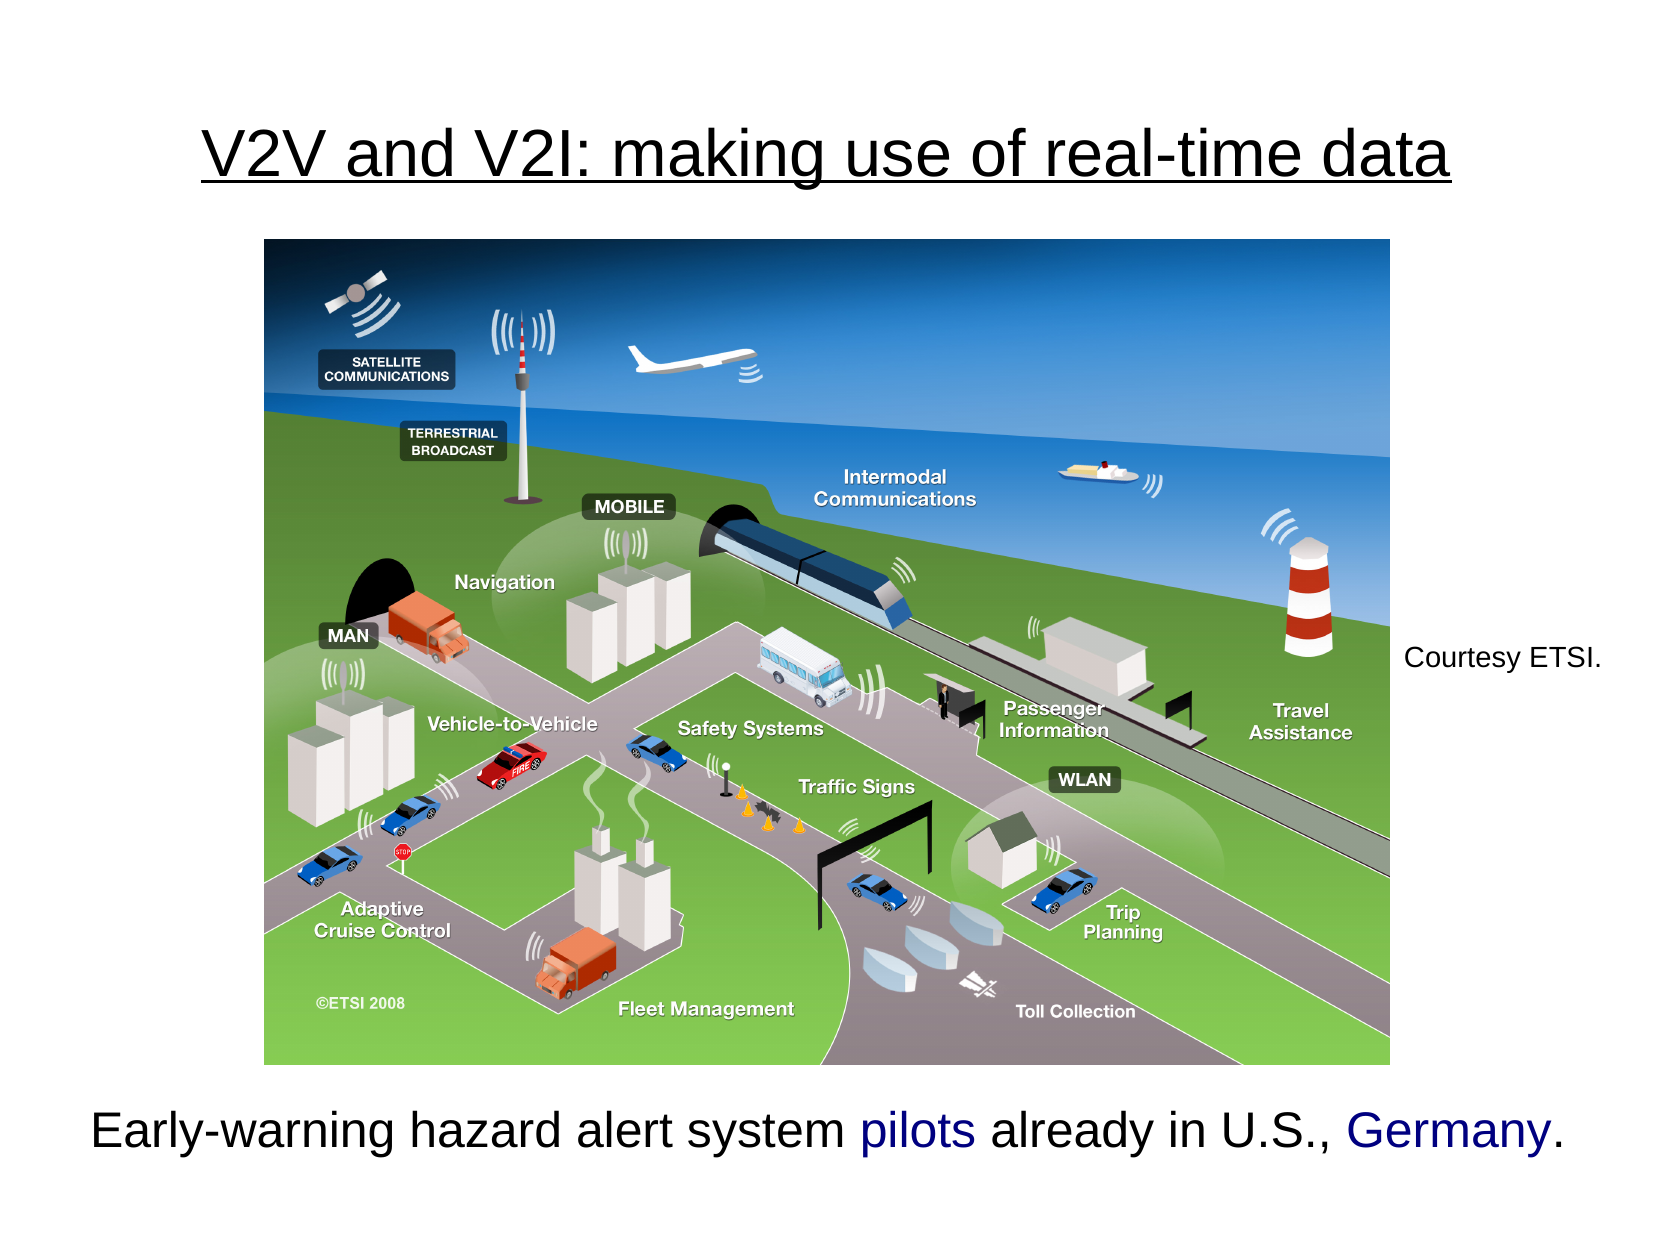

# V2V and V2I: making use of real-time data
Courtesy ETSI.
Early-warning hazard alert system pilots already in U.S., Germany.